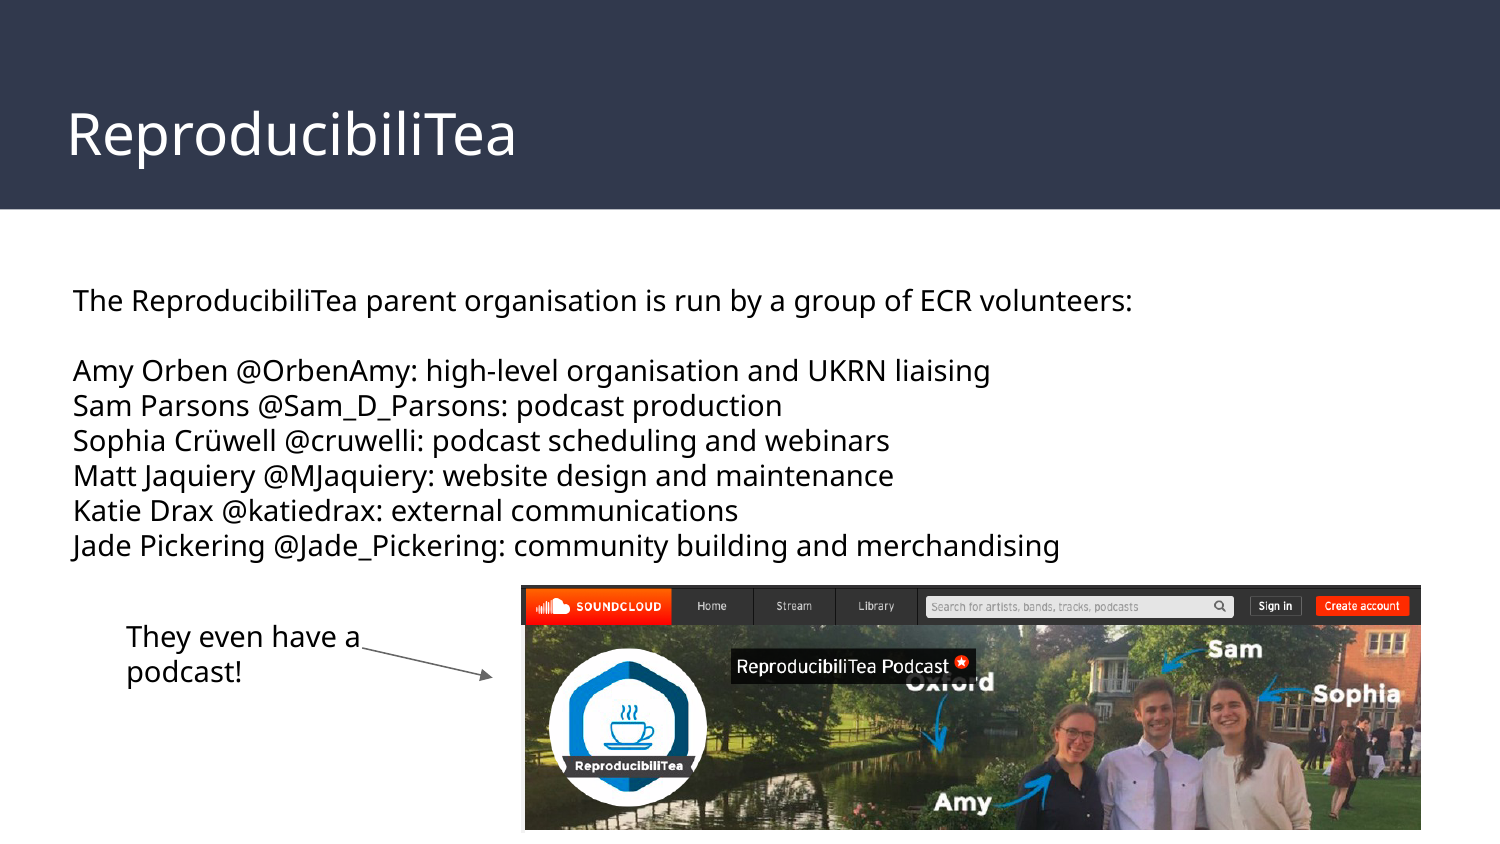

# ReproducibiliTea
The ReproducibiliTea parent organisation is run by a group of ECR volunteers:
Amy Orben @OrbenAmy: high-level organisation and UKRN liaising
Sam Parsons @Sam_D_Parsons: podcast production
Sophia Crüwell @cruwelli: podcast scheduling and webinars
Matt Jaquiery @MJaquiery: website design and maintenance
Katie Drax @katiedrax: external communications
Jade Pickering @Jade_Pickering: community building and merchandising
They even have a podcast!